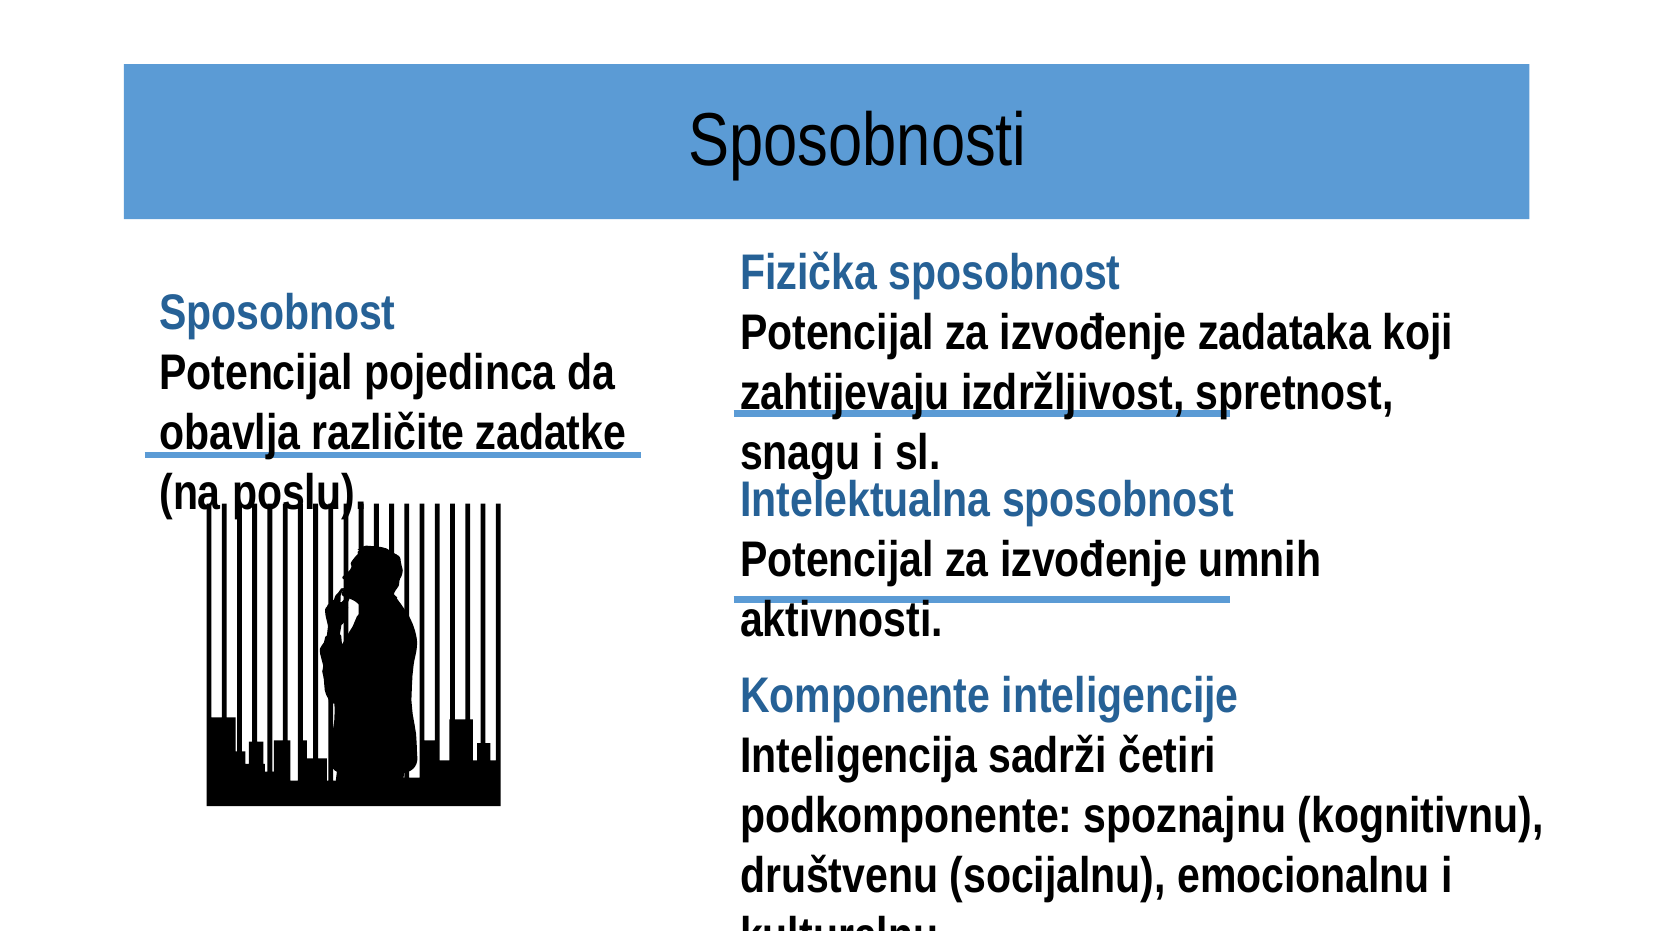

# Sposobnosti
Fizička sposobnost
Potencijal za izvođenje zadataka koji zahtijevaju izdržljivost, spretnost, snagu i sl.
Sposobnost
Potencijal pojedinca da obavlja različite zadatke (na poslu).
Intelektualna sposobnost
Potencijal za izvođenje umnih aktivnosti.
Komponente inteligencije
Inteligencija sadrži četiri podkomponente: spoznajnu (kognitivnu), društvenu (socijalnu), emocionalnu i kulturalnu.